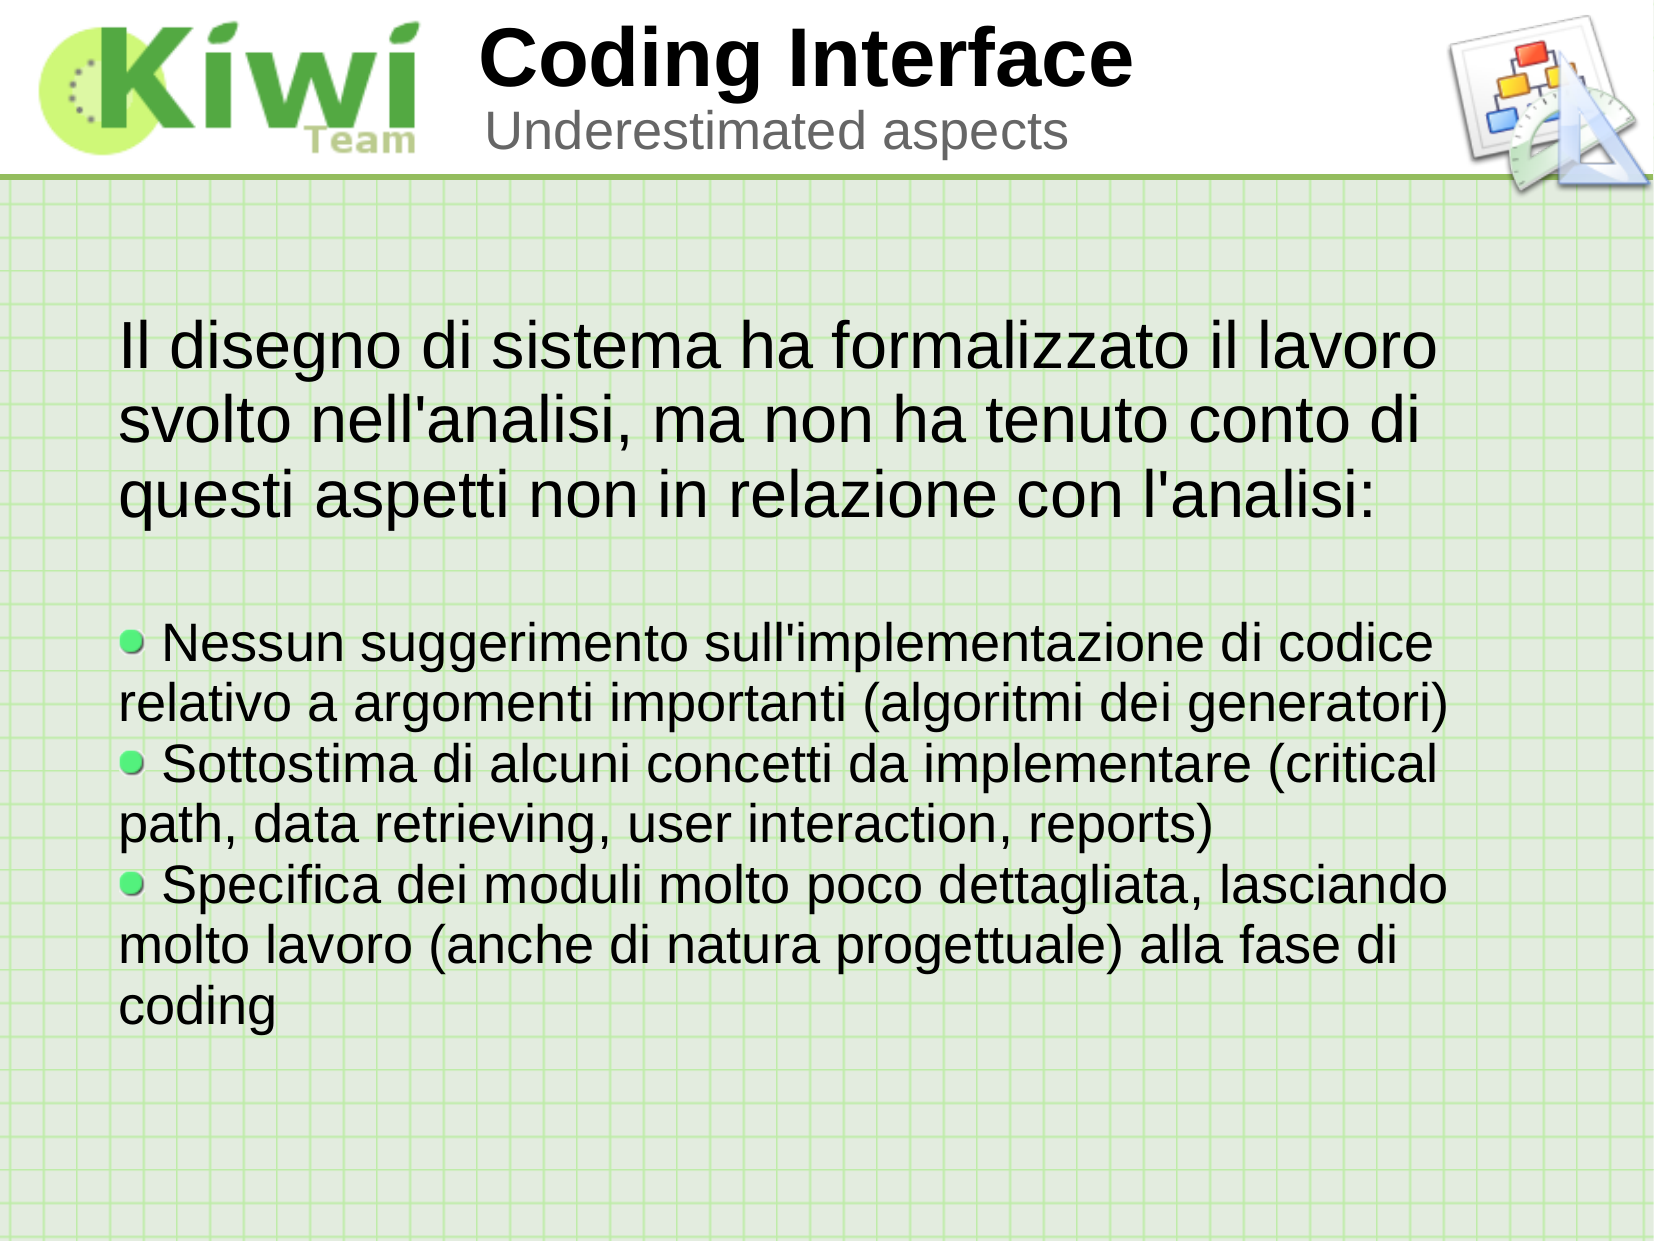

# Coding Interface
Underestimated aspects
Il disegno di sistema ha formalizzato il lavoro svolto nell'analisi, ma non ha tenuto conto di questi aspetti non in relazione con l'analisi:
 Nessun suggerimento sull'implementazione di codice relativo a argomenti importanti (algoritmi dei generatori)
 Sottostima di alcuni concetti da implementare (critical path, data retrieving, user interaction, reports)
 Specifica dei moduli molto poco dettagliata, lasciando molto lavoro (anche di natura progettuale) alla fase di coding